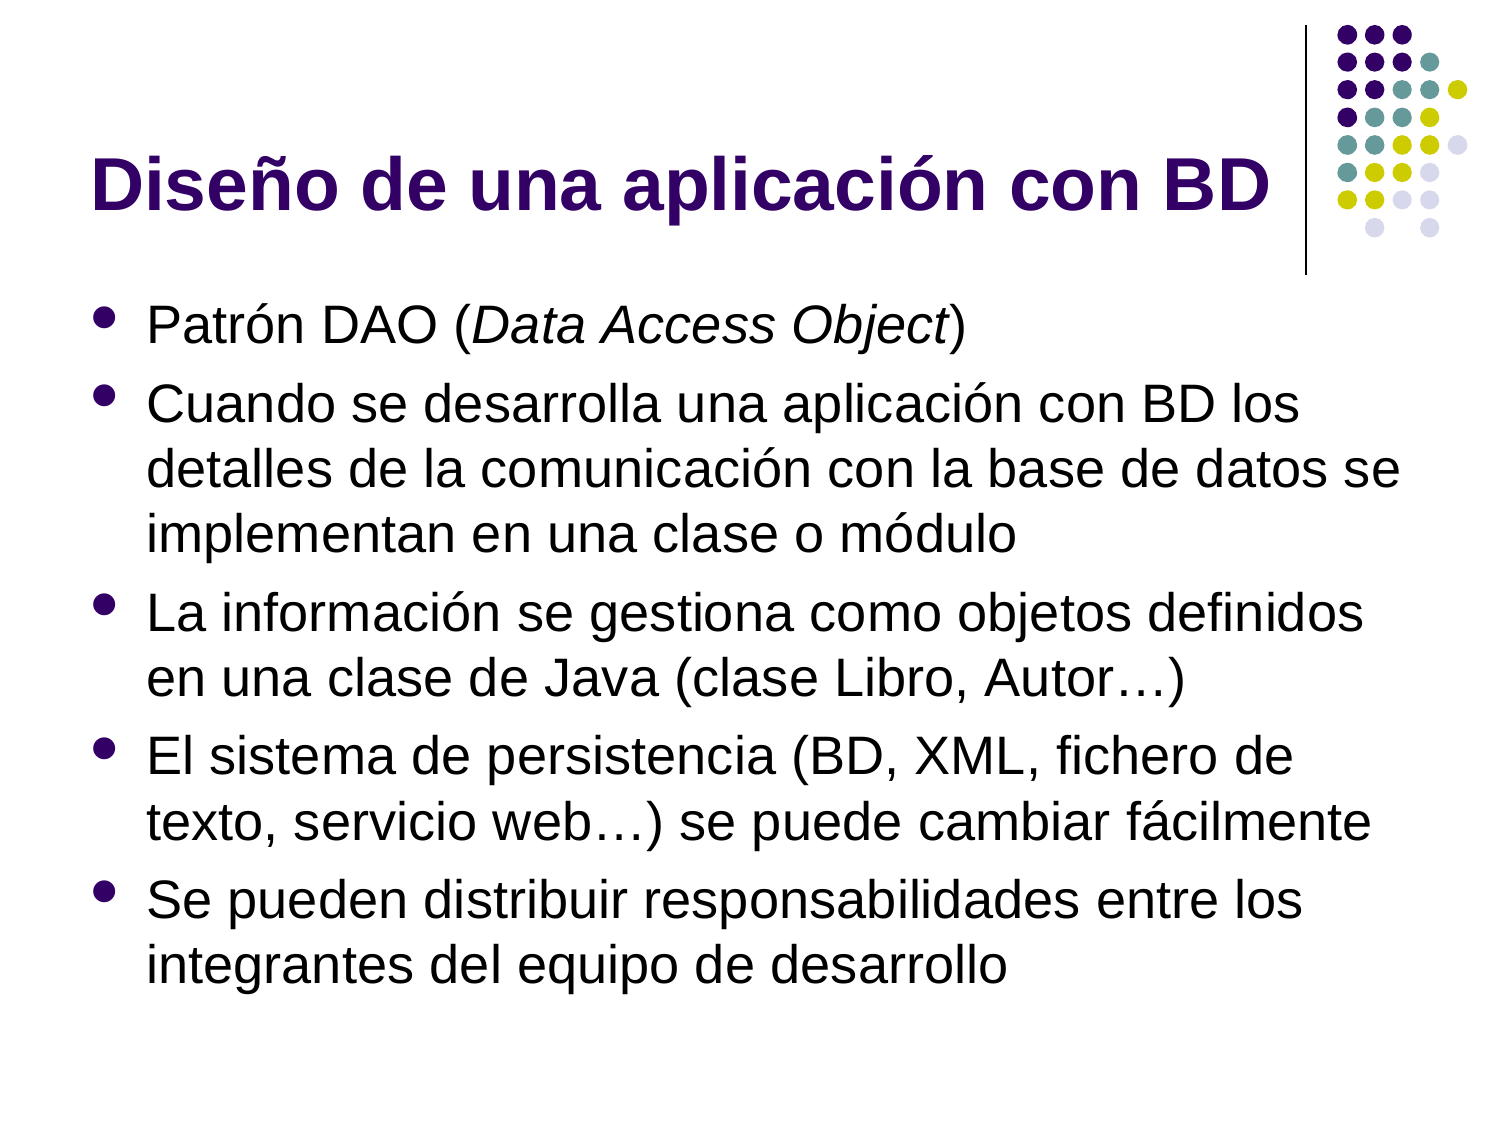

# Diseño de una aplicación con BD
Patrón DAO (Data Access Object)
Cuando se desarrolla una aplicación con BD los detalles de la comunicación con la base de datos se implementan en una clase o módulo
La información se gestiona como objetos definidos en una clase de Java (clase Libro, Autor…)
El sistema de persistencia (BD, XML, fichero de texto, servicio web…) se puede cambiar fácilmente
Se pueden distribuir responsabilidades entre los integrantes del equipo de desarrollo